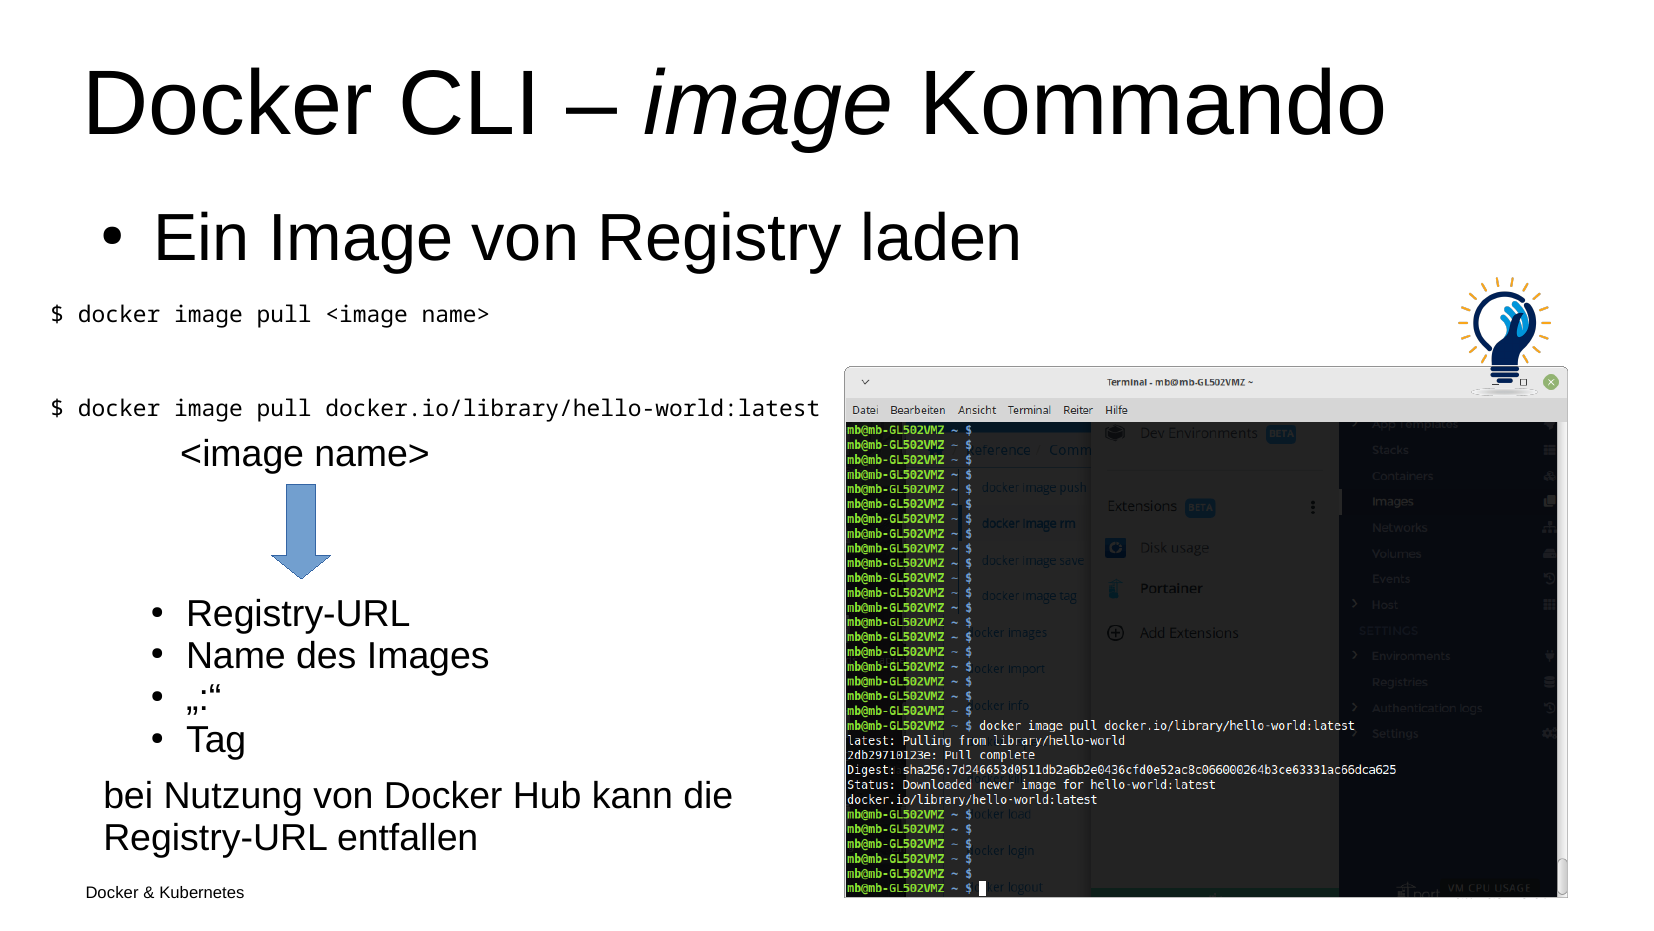

# Docker CLI – image Kommando
Ein Image von Registry laden
$ docker image pull <image name>
$ docker image pull docker.io/library/hello-world:latest
<image name>
Registry-URL
Name des Images
„:“
Tag
bei Nutzung von Docker Hub kann die Registry-URL entfallen
Docker & Kubernetes																Dr. Matthias Boldt